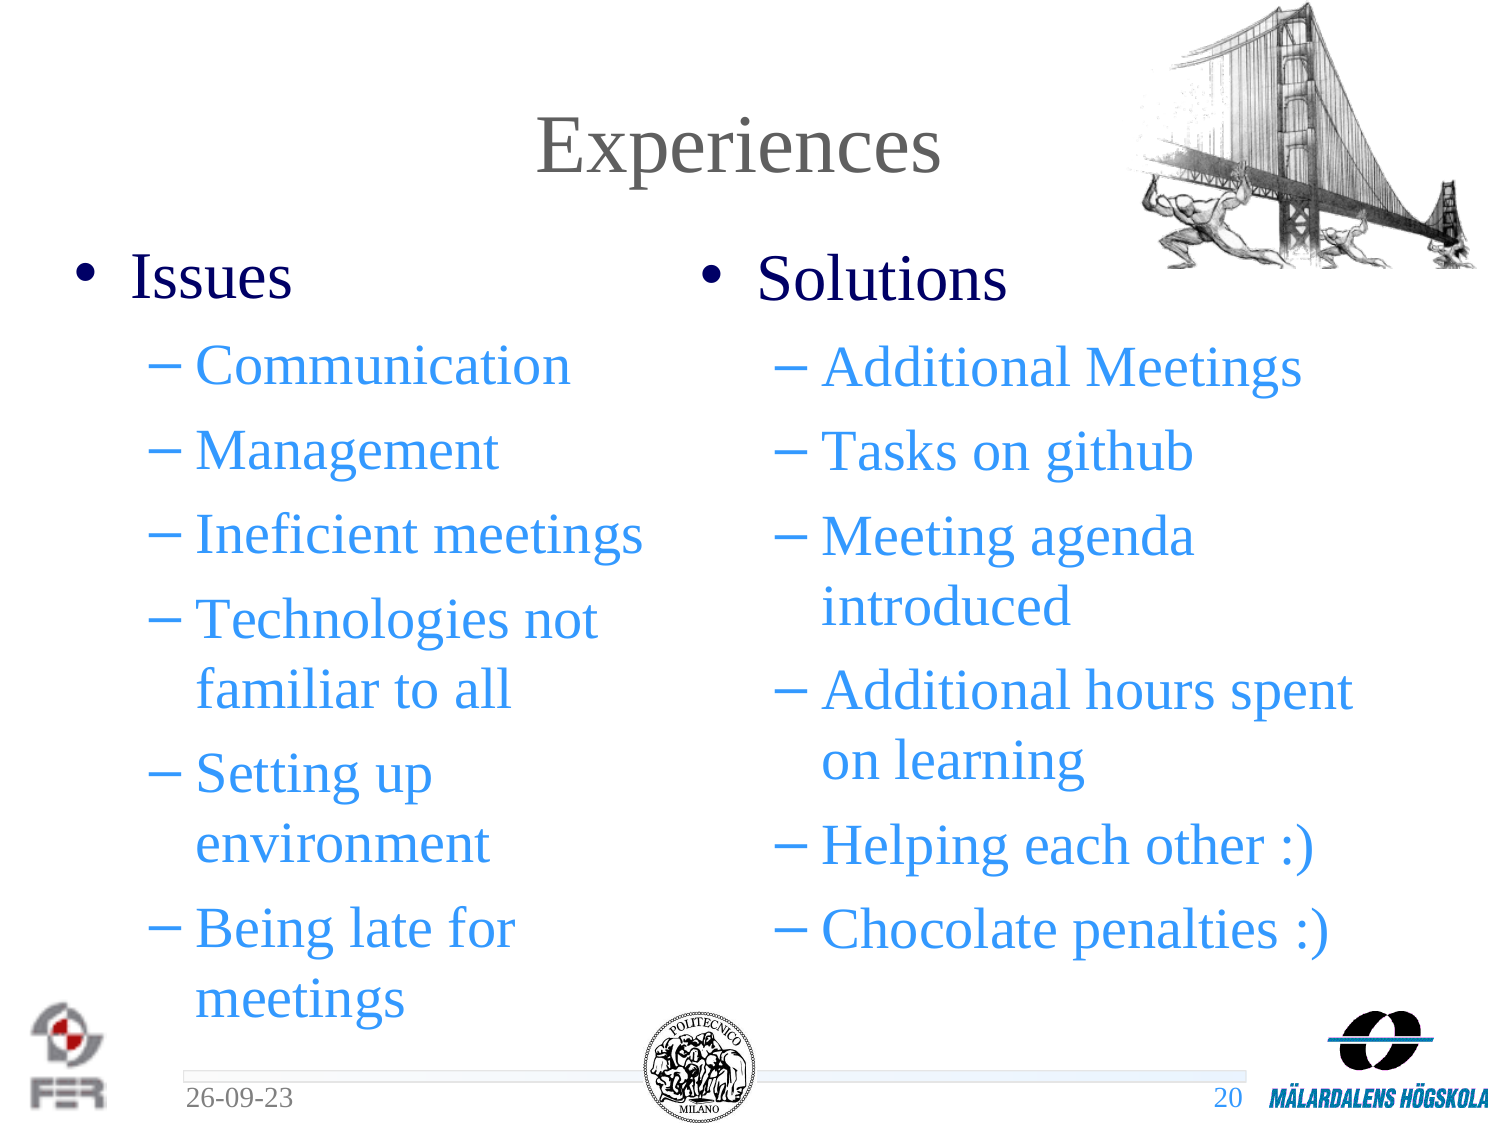

# Experiences
Issues
Communication
Management
Ineficient meetings
Technologies not familiar to all
Setting up environment
Being late for meetings
Solutions
Additional Meetings
Tasks on github
Meeting agenda introduced
Additional hours spent on learning
Helping each other :)
Chocolate penalties :)
26-08-21